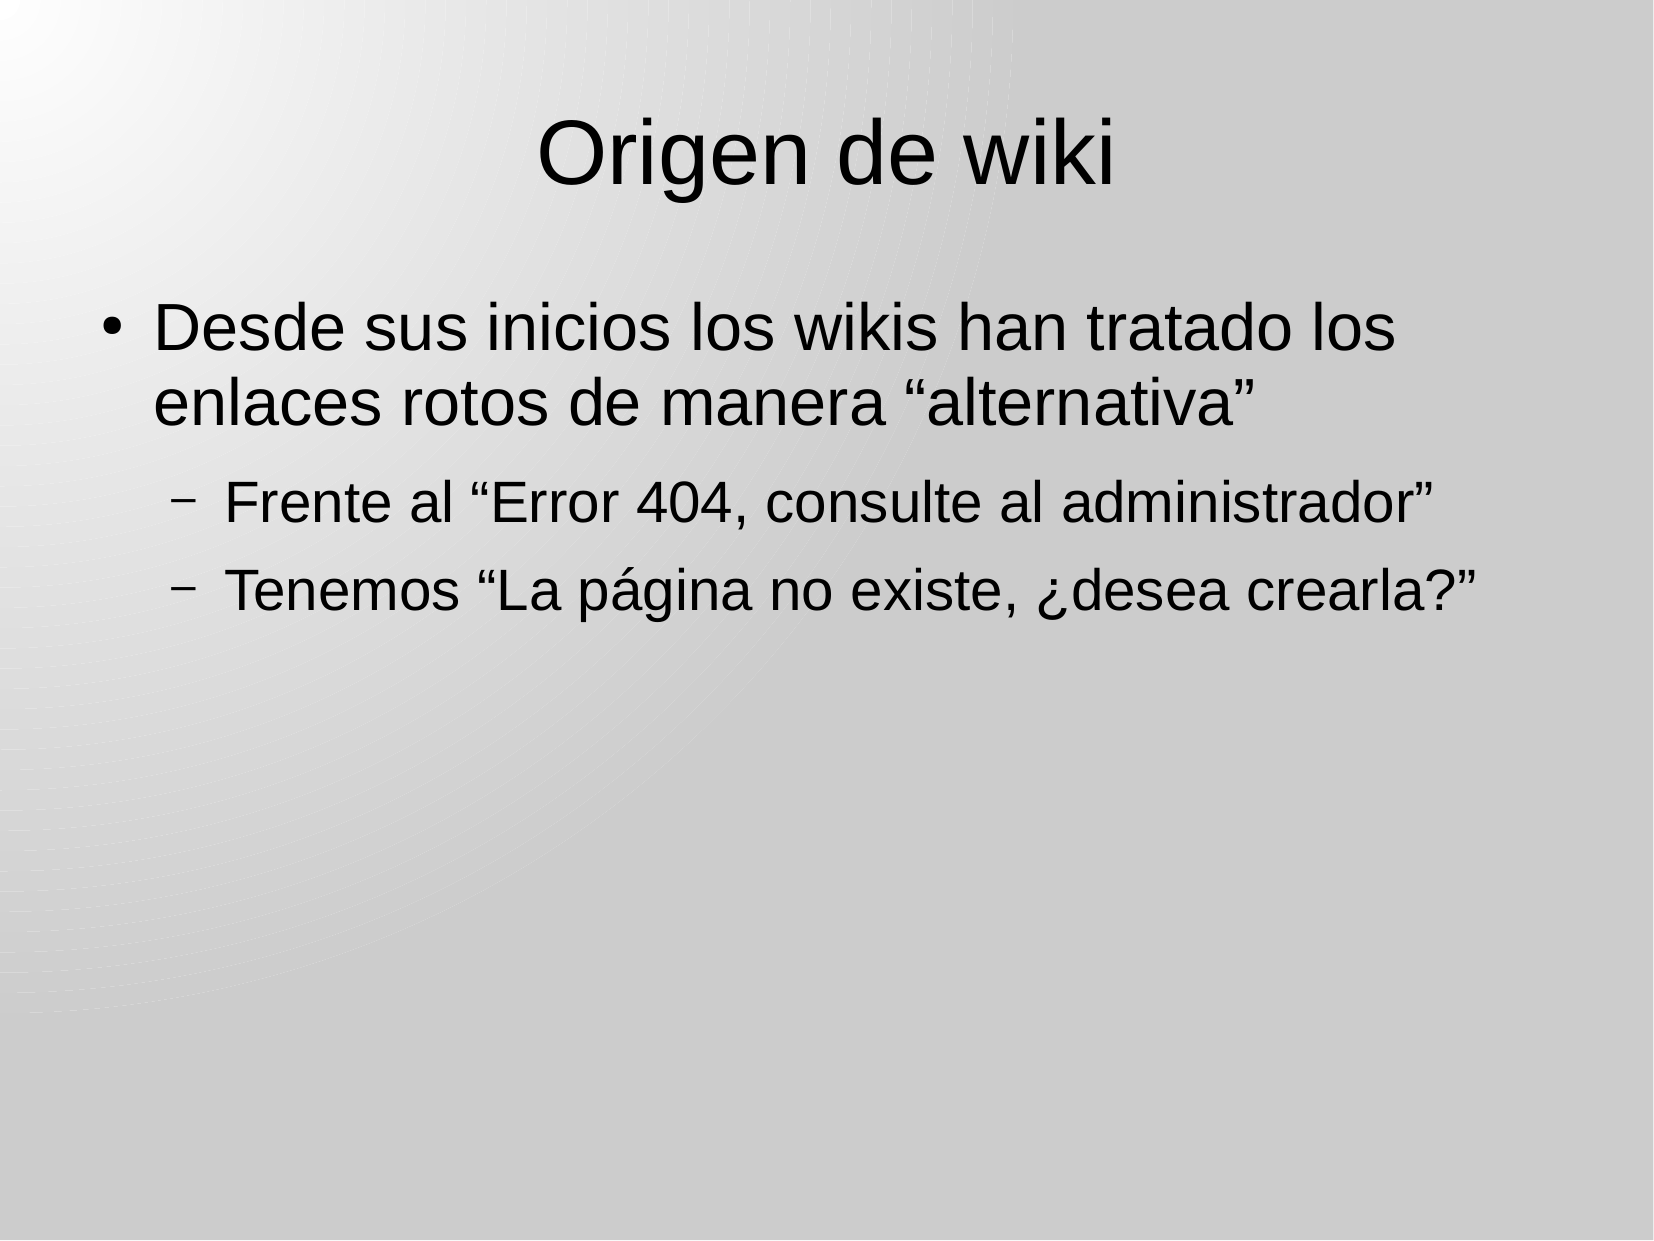

# Origen de wiki
Desde sus inicios los wikis han tratado los enlaces rotos de manera “alternativa”
Frente al “Error 404, consulte al administrador”
Tenemos “La página no existe, ¿desea crearla?”